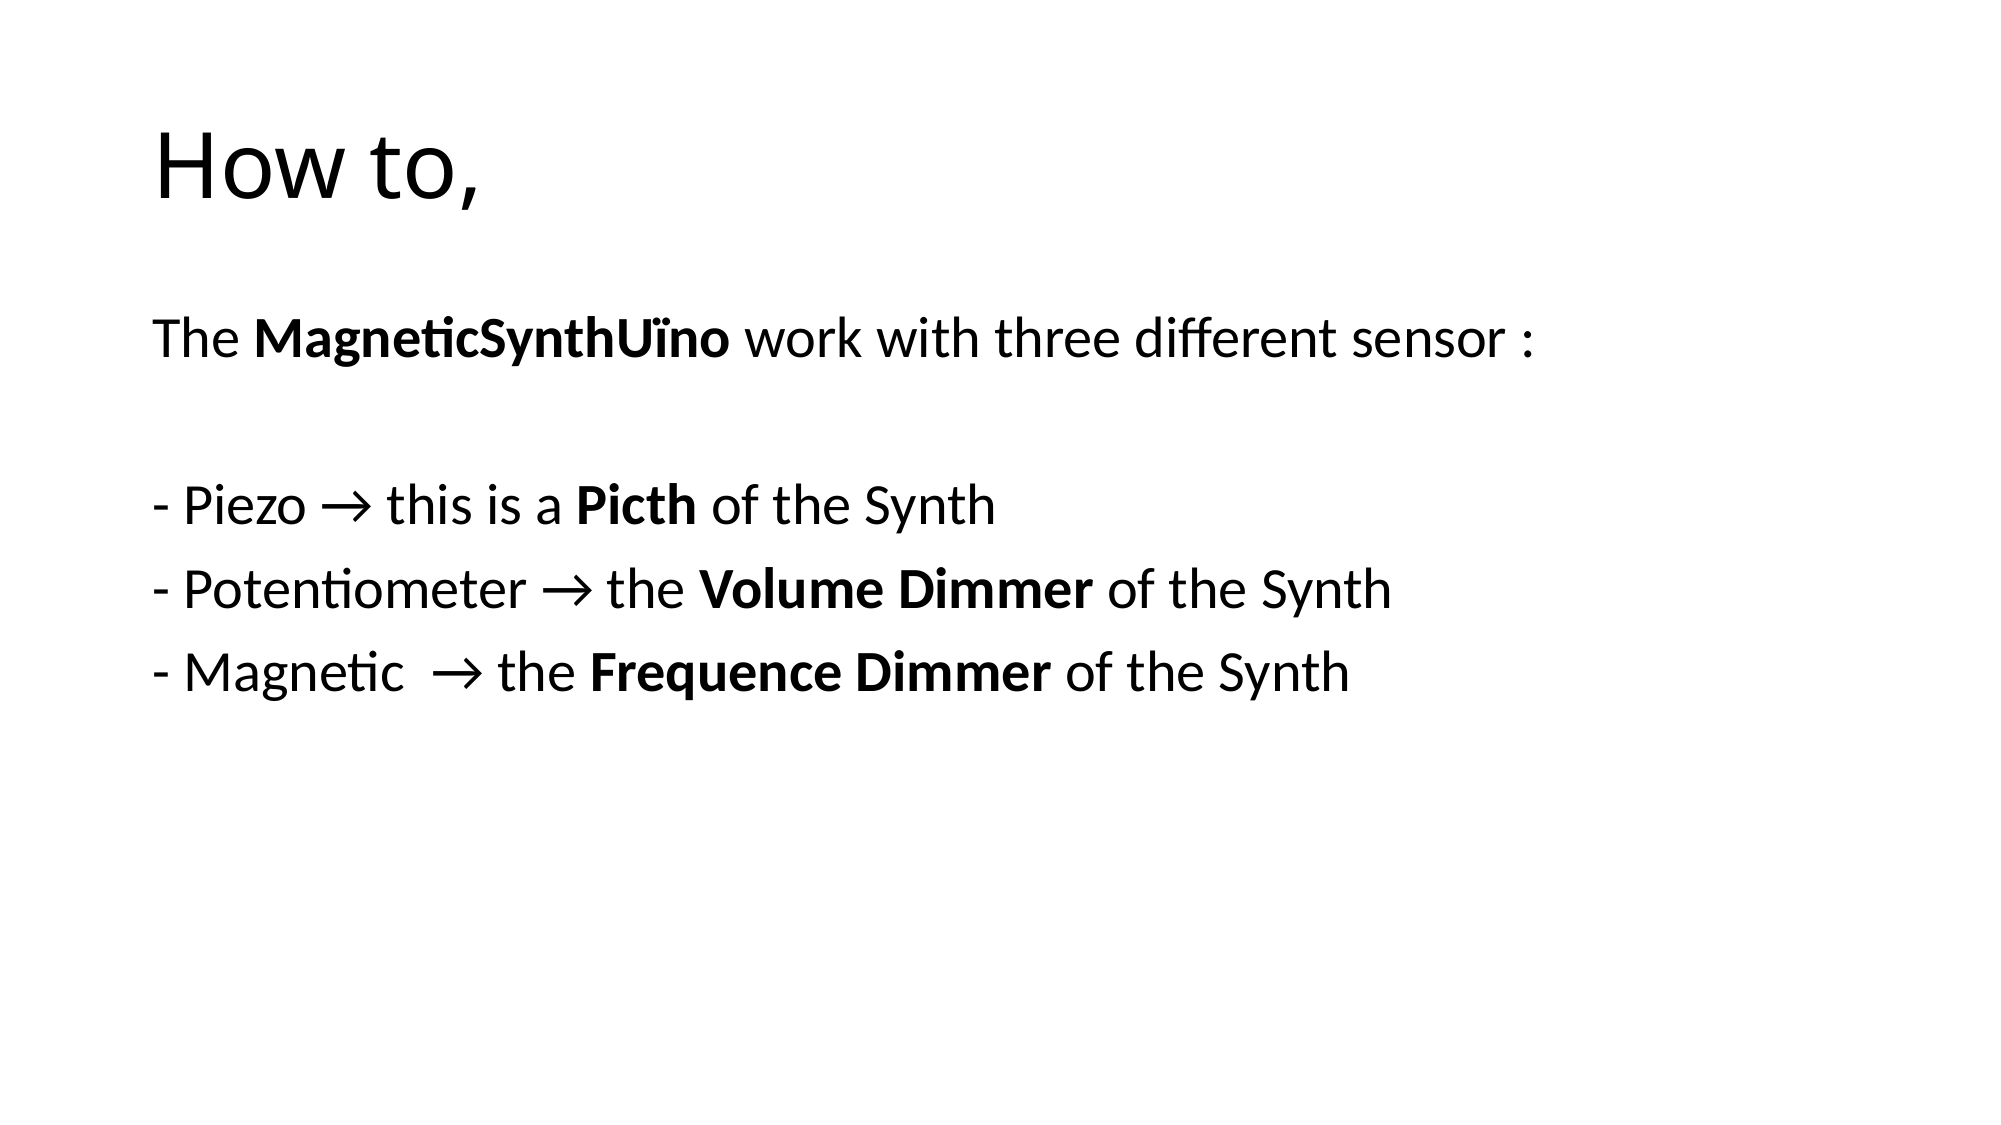

# How to,
The MagneticSynthUïno work with three different sensor :
- Piezo → this is a Picth of the Synth
- Potentiometer → the Volume Dimmer of the Synth
- Magnetic → the Frequence Dimmer of the Synth